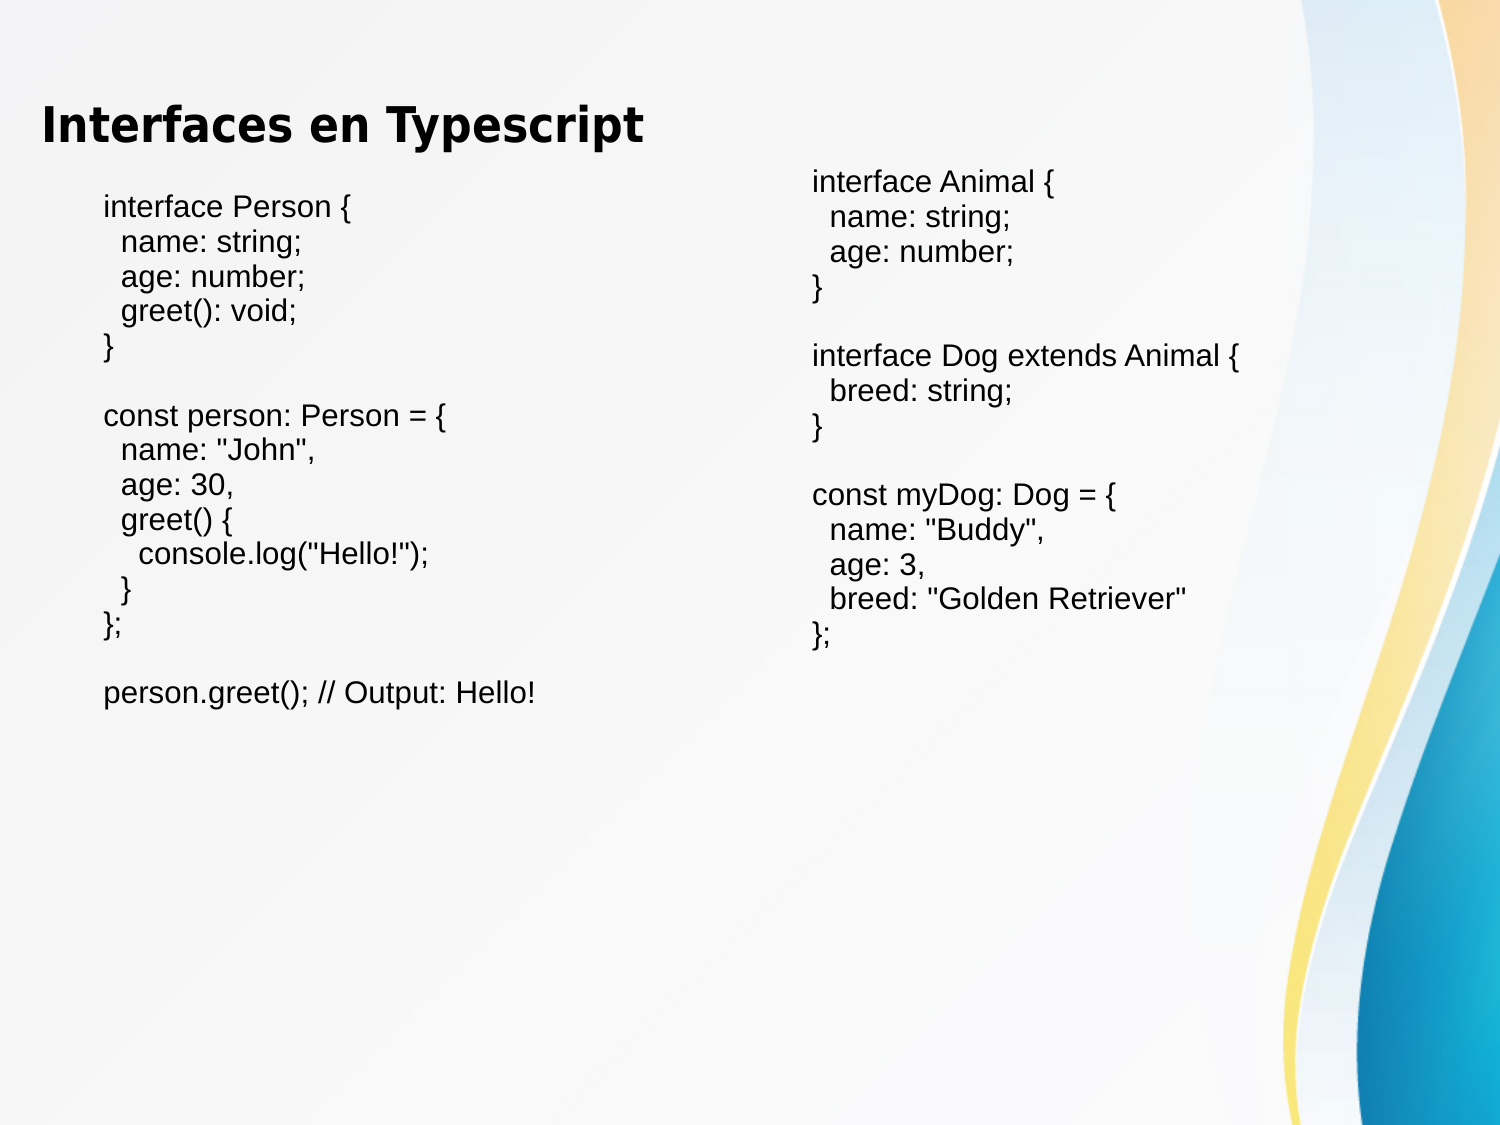

Interfaces en Typescript
interface Animal {
 name: string;
 age: number;
}
interface Dog extends Animal {
 breed: string;
}
const myDog: Dog = {
 name: "Buddy",
 age: 3,
 breed: "Golden Retriever"
};
interface Person {
 name: string;
 age: number;
 greet(): void;
}
const person: Person = {
 name: "John",
 age: 30,
 greet() {
 console.log("Hello!");
 }
};
person.greet(); // Output: Hello!